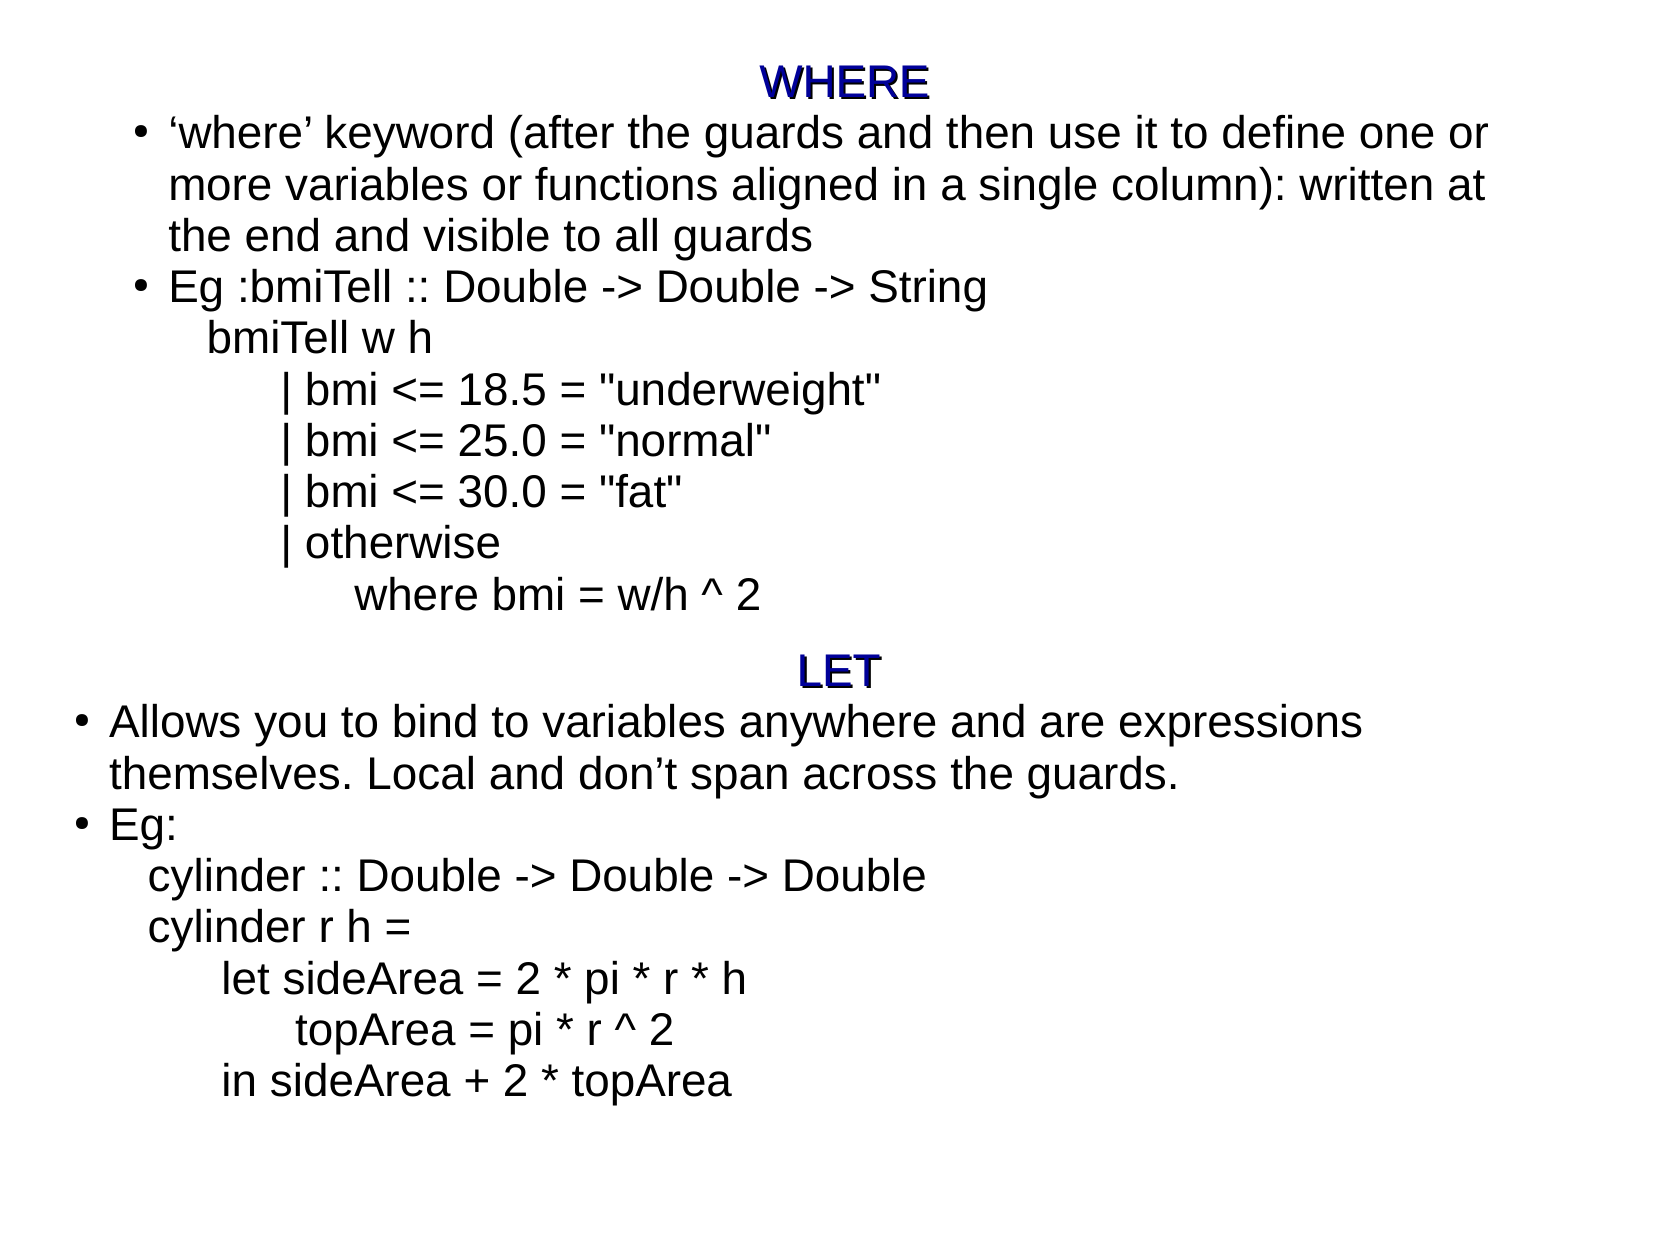

WHERE
‘where’ keyword (after the guards and then use it to define one or more variables or functions aligned in a single column): written at the end and visible to all guards
Eg :bmiTell :: Double -> Double -> String
	bmiTell w h
		| bmi <= 18.5 = "underweight"
		| bmi <= 25.0 = "normal"
		| bmi <= 30.0 = "fat"
		| otherwise
			where bmi = w/h ^ 2
LET
Allows you to bind to variables anywhere and are expressions themselves. Local and don’t span across the guards.
Eg:
	cylinder :: Double -> Double -> Double
	cylinder r h =
		let sideArea = 2 * pi * r * h
			topArea = pi * r ^ 2
		in sideArea + 2 * topArea